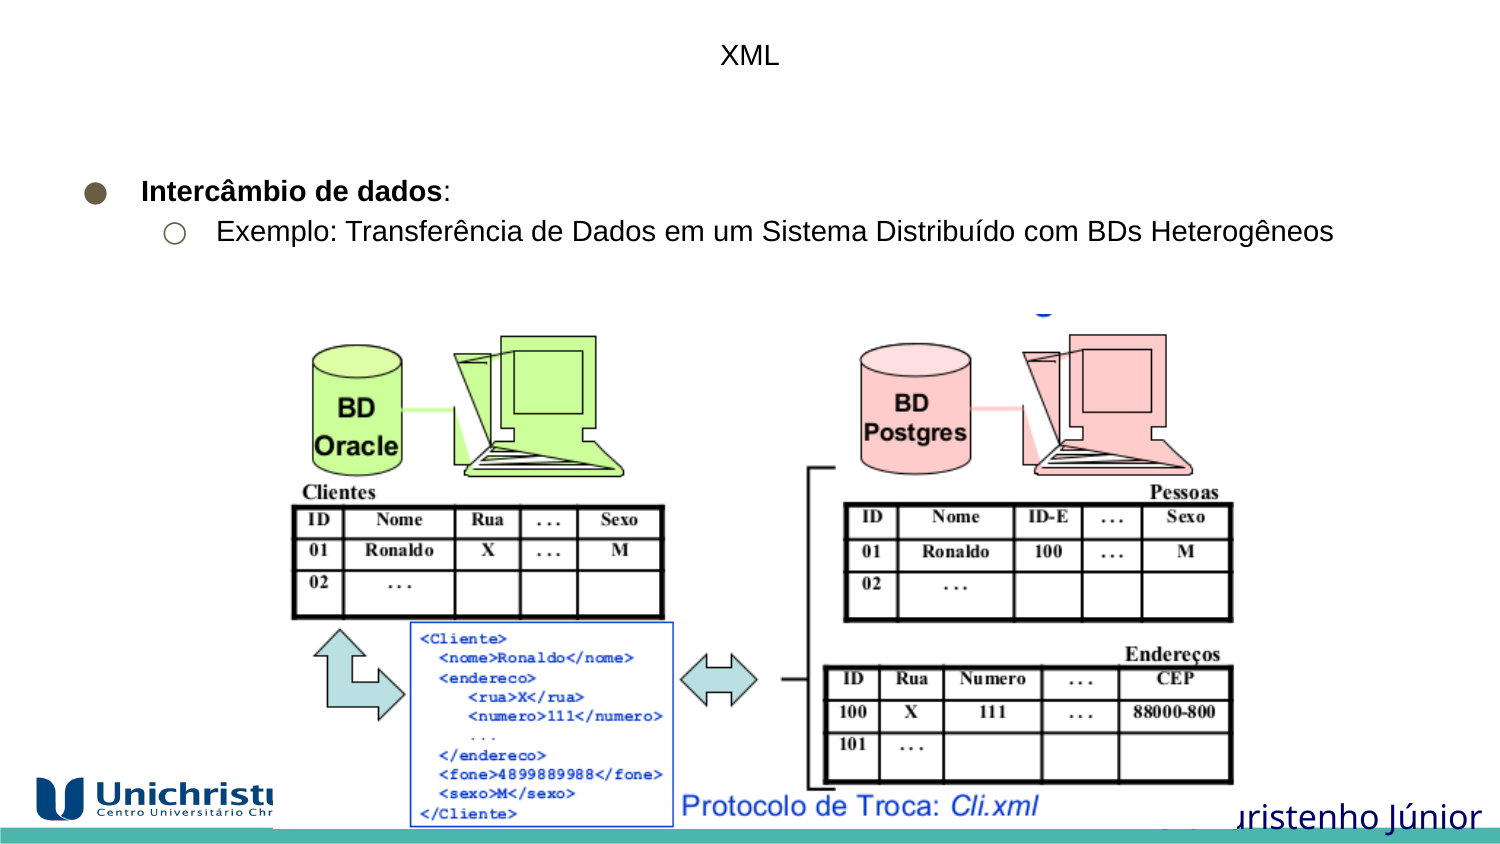

# XML
Intercâmbio de dados:
Exemplo: Transferência de Dados em um Sistema Distribuído com BDs Heterogêneos